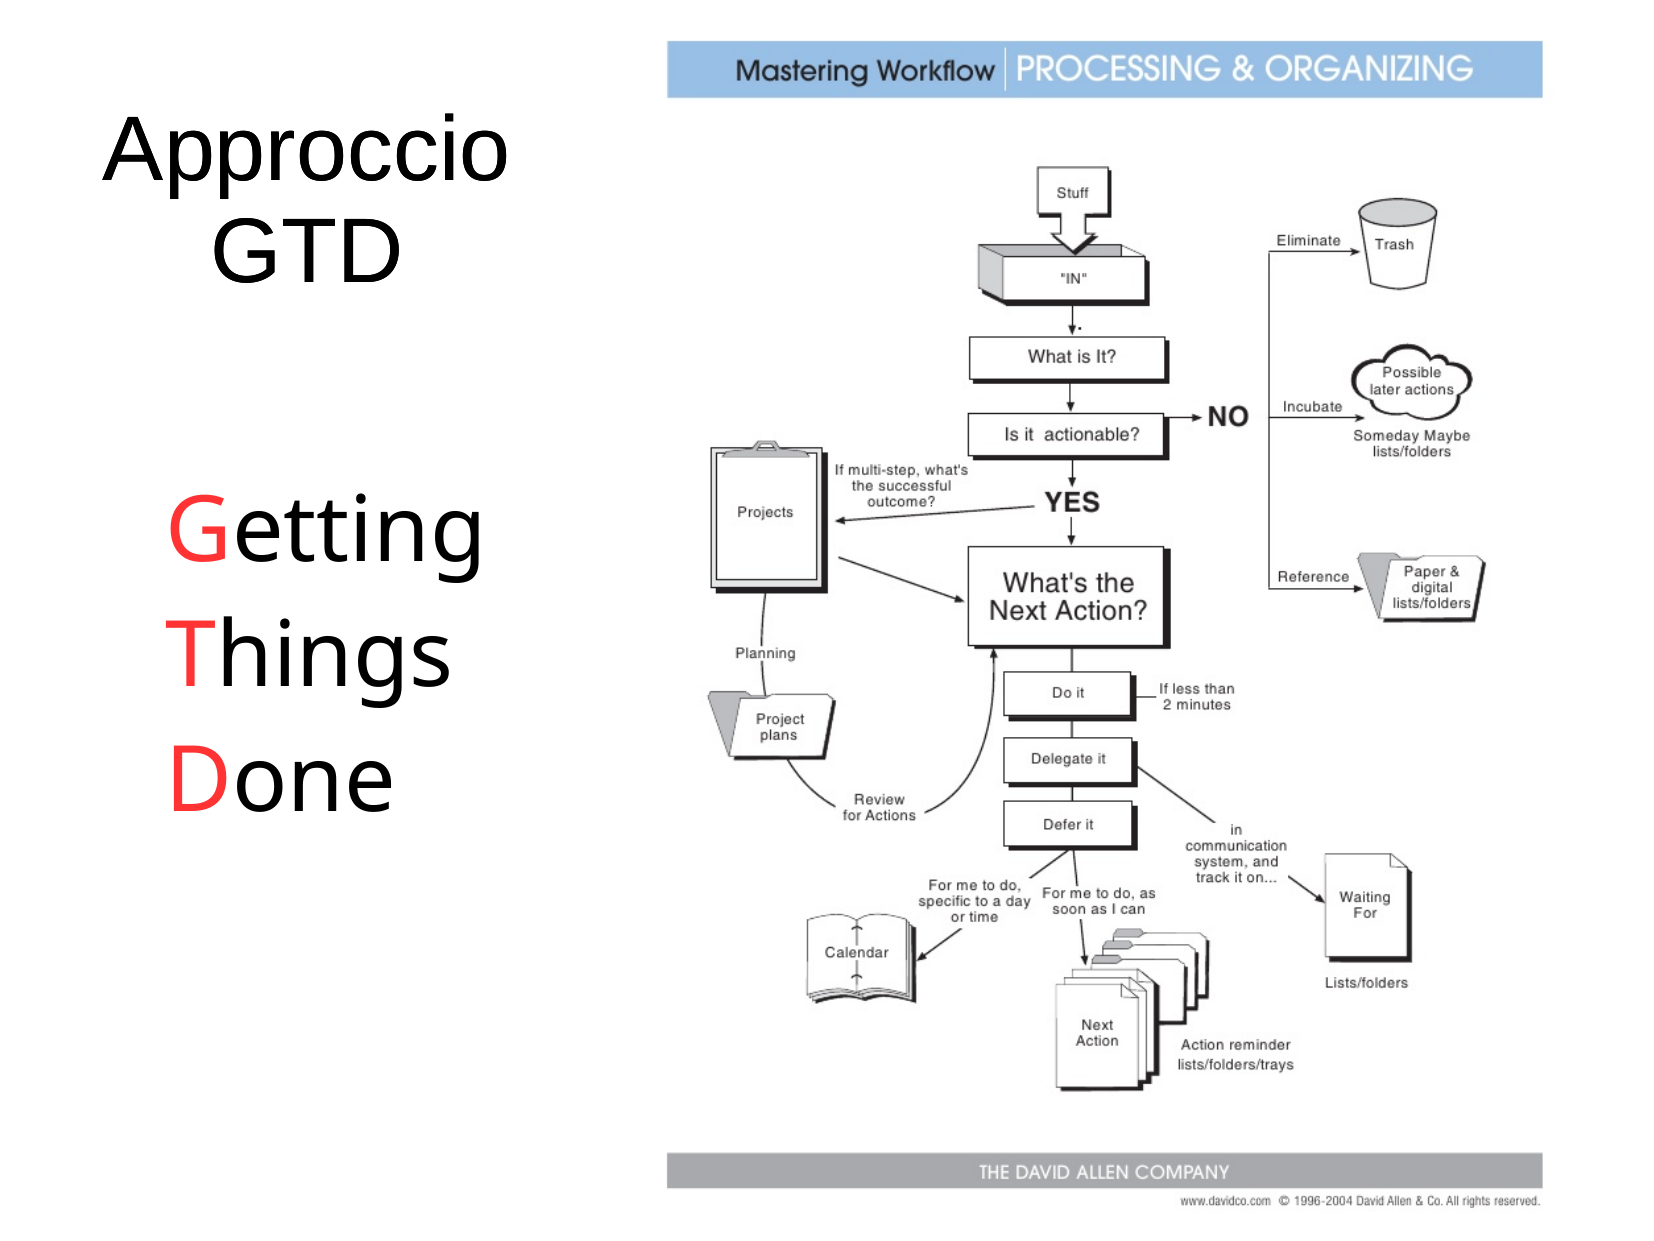

# Approccio GTD
Approccio GTD
Getting
Things
Done